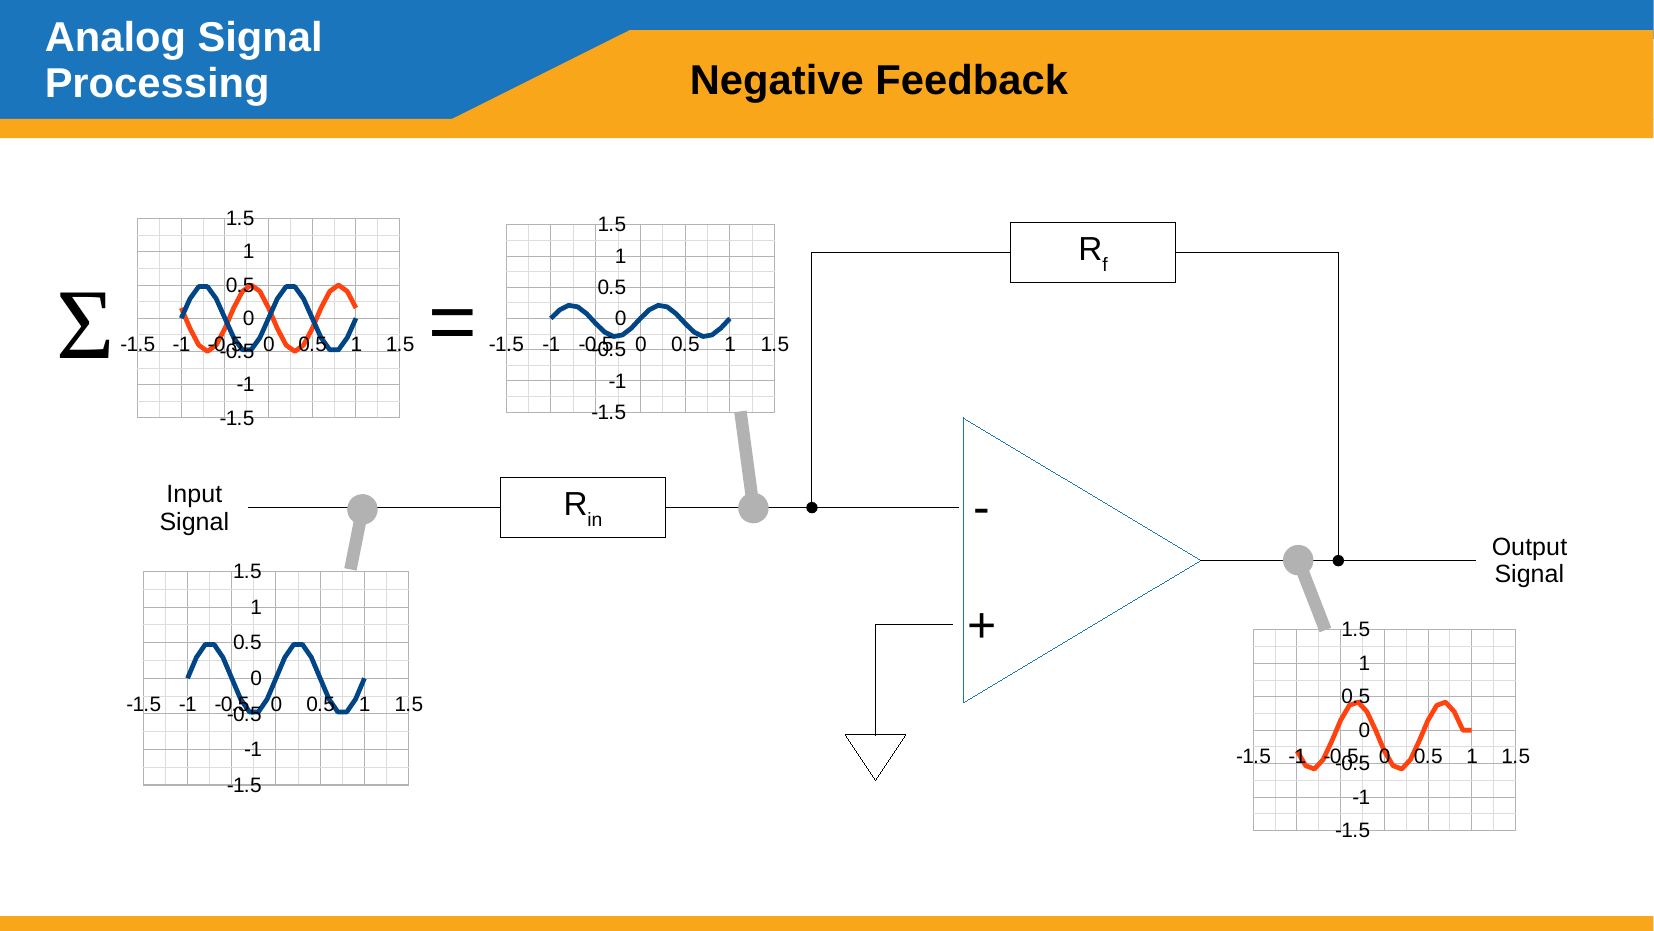

Analog Signal Processing
Negative Feedback
### Chart
| Category | Column B | Column C |
|---|---|---|
### Chart
| Category | Column F |
|---|---|Rf
Σ
=
Input
Signal
-
Rin
Output
Signal
### Chart
| Category | f(t) |
|---|---|
+
### Chart
| Category | Column D |
|---|---|